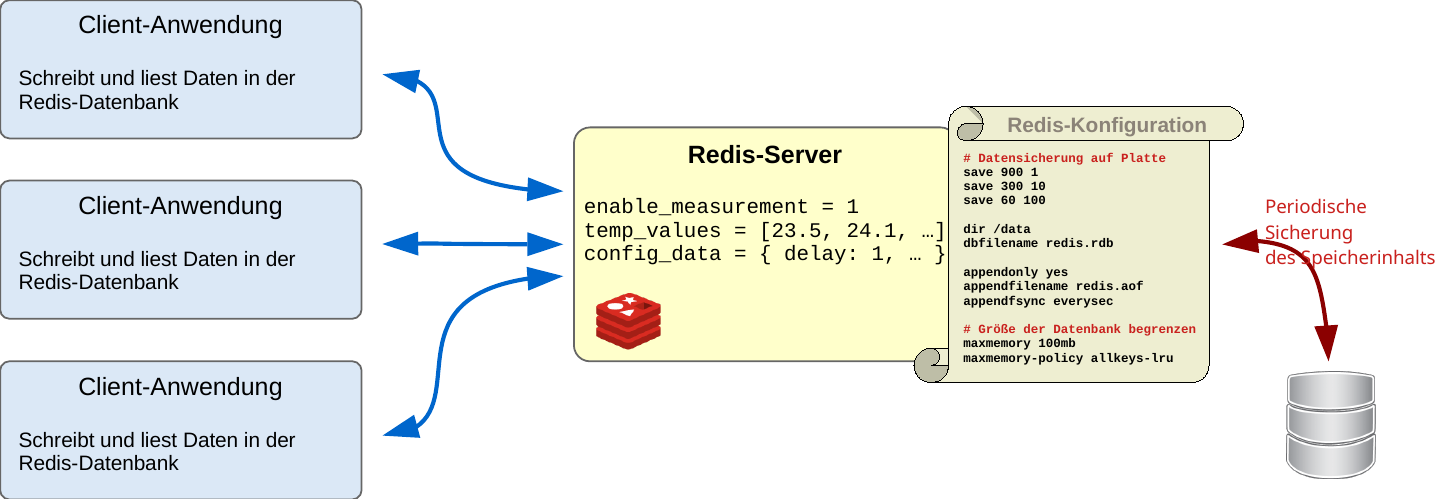

Client-Anwendung
Schreibt und liest Daten in der
Redis-Datenbank
# Datensicherung auf Platte
save 900 1
save 300 10
save 60 100
dir /data
dbfilename redis.rdb
appendonly yes
appendfilename redis.aof
appendfsync everysec
# Größe der Datenbank begrenzen
maxmemory 100mb
maxmemory-policy allkeys-lru
Redis-Konfiguration
Redis-Server
enable_measurement = 1
temp_values = [23.5, 24.1, …]
config_data = { delay: 1, … }
Client-Anwendung
Schreibt und liest Daten in der
Redis-Datenbank
Periodische Sicherung
des Speicherinhalts
Client-Anwendung
Schreibt und liest Daten in der
Redis-Datenbank